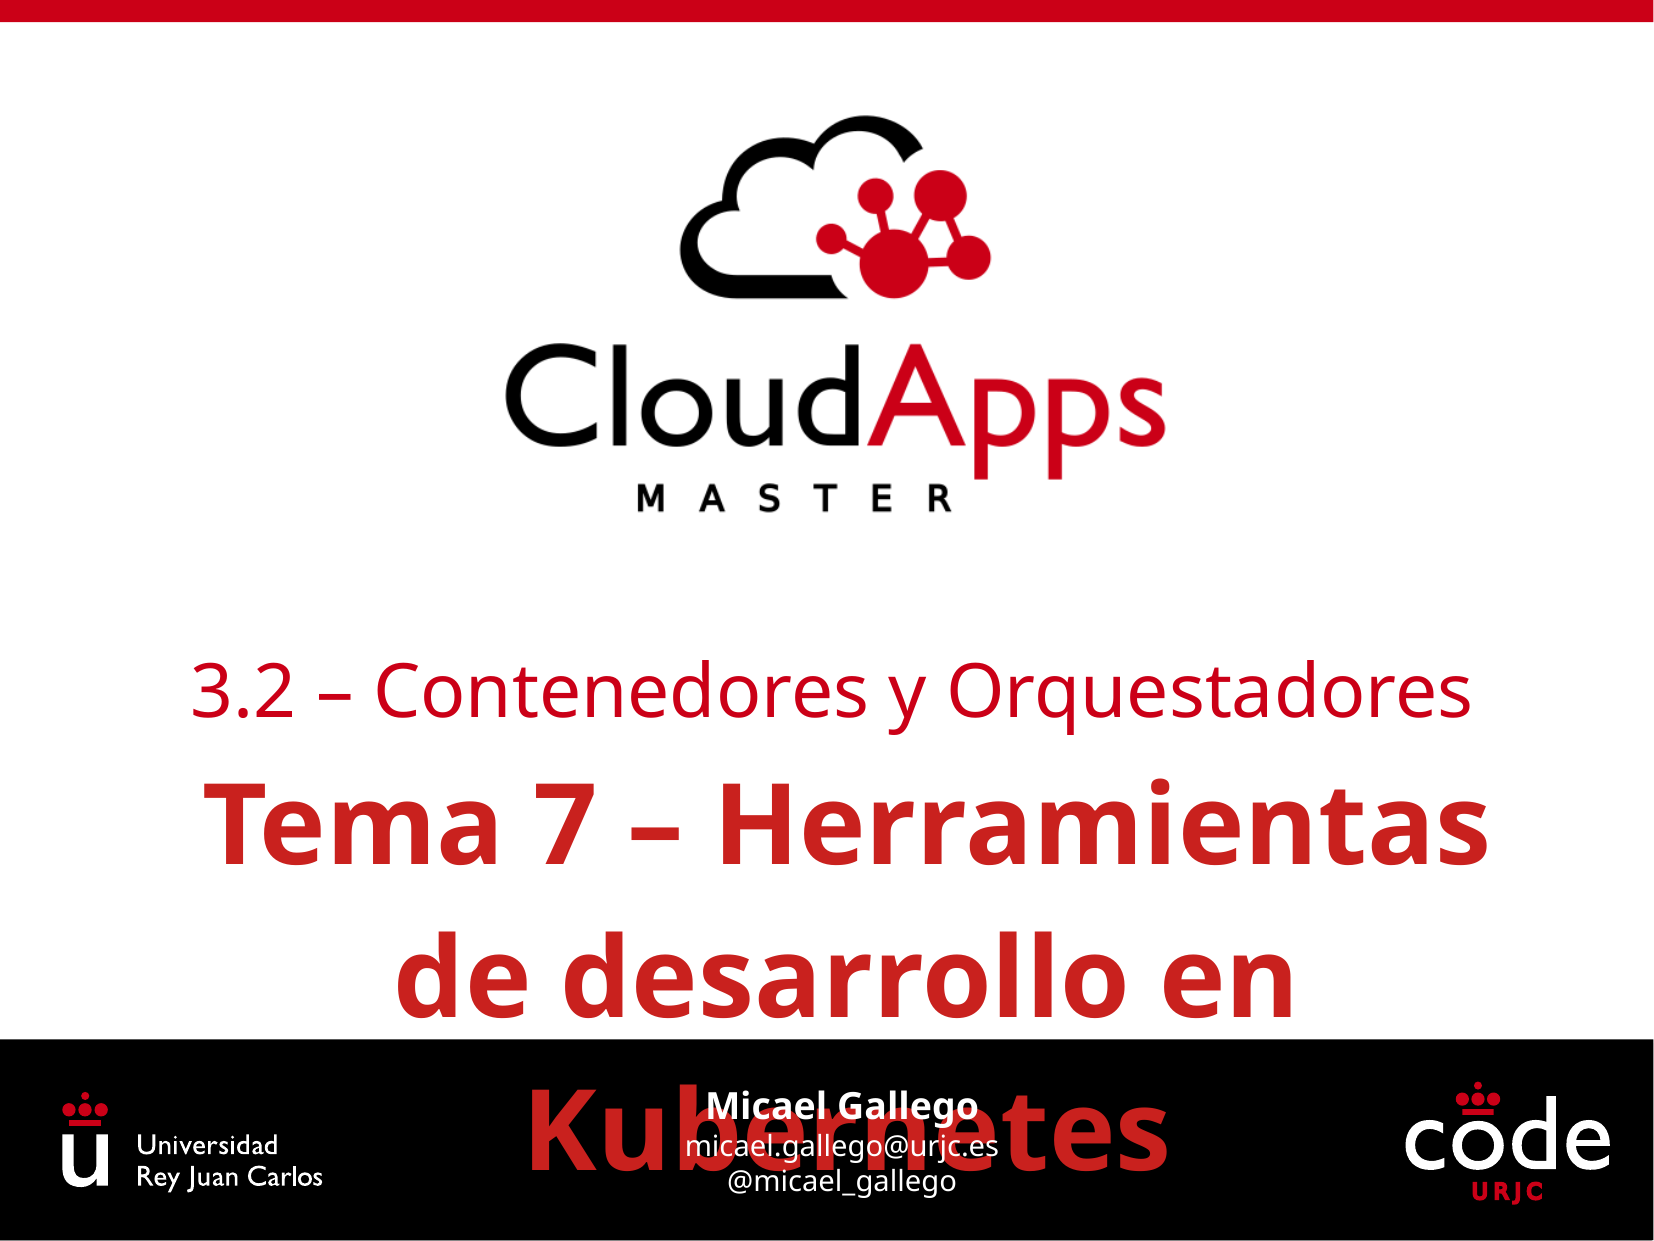

3.2 – Contenedores y Orquestadores
# Tema 7 – Herramientas de desarrollo en Kubernetes
Micael Gallego
micael.gallego@urjc.es
@micael_gallego